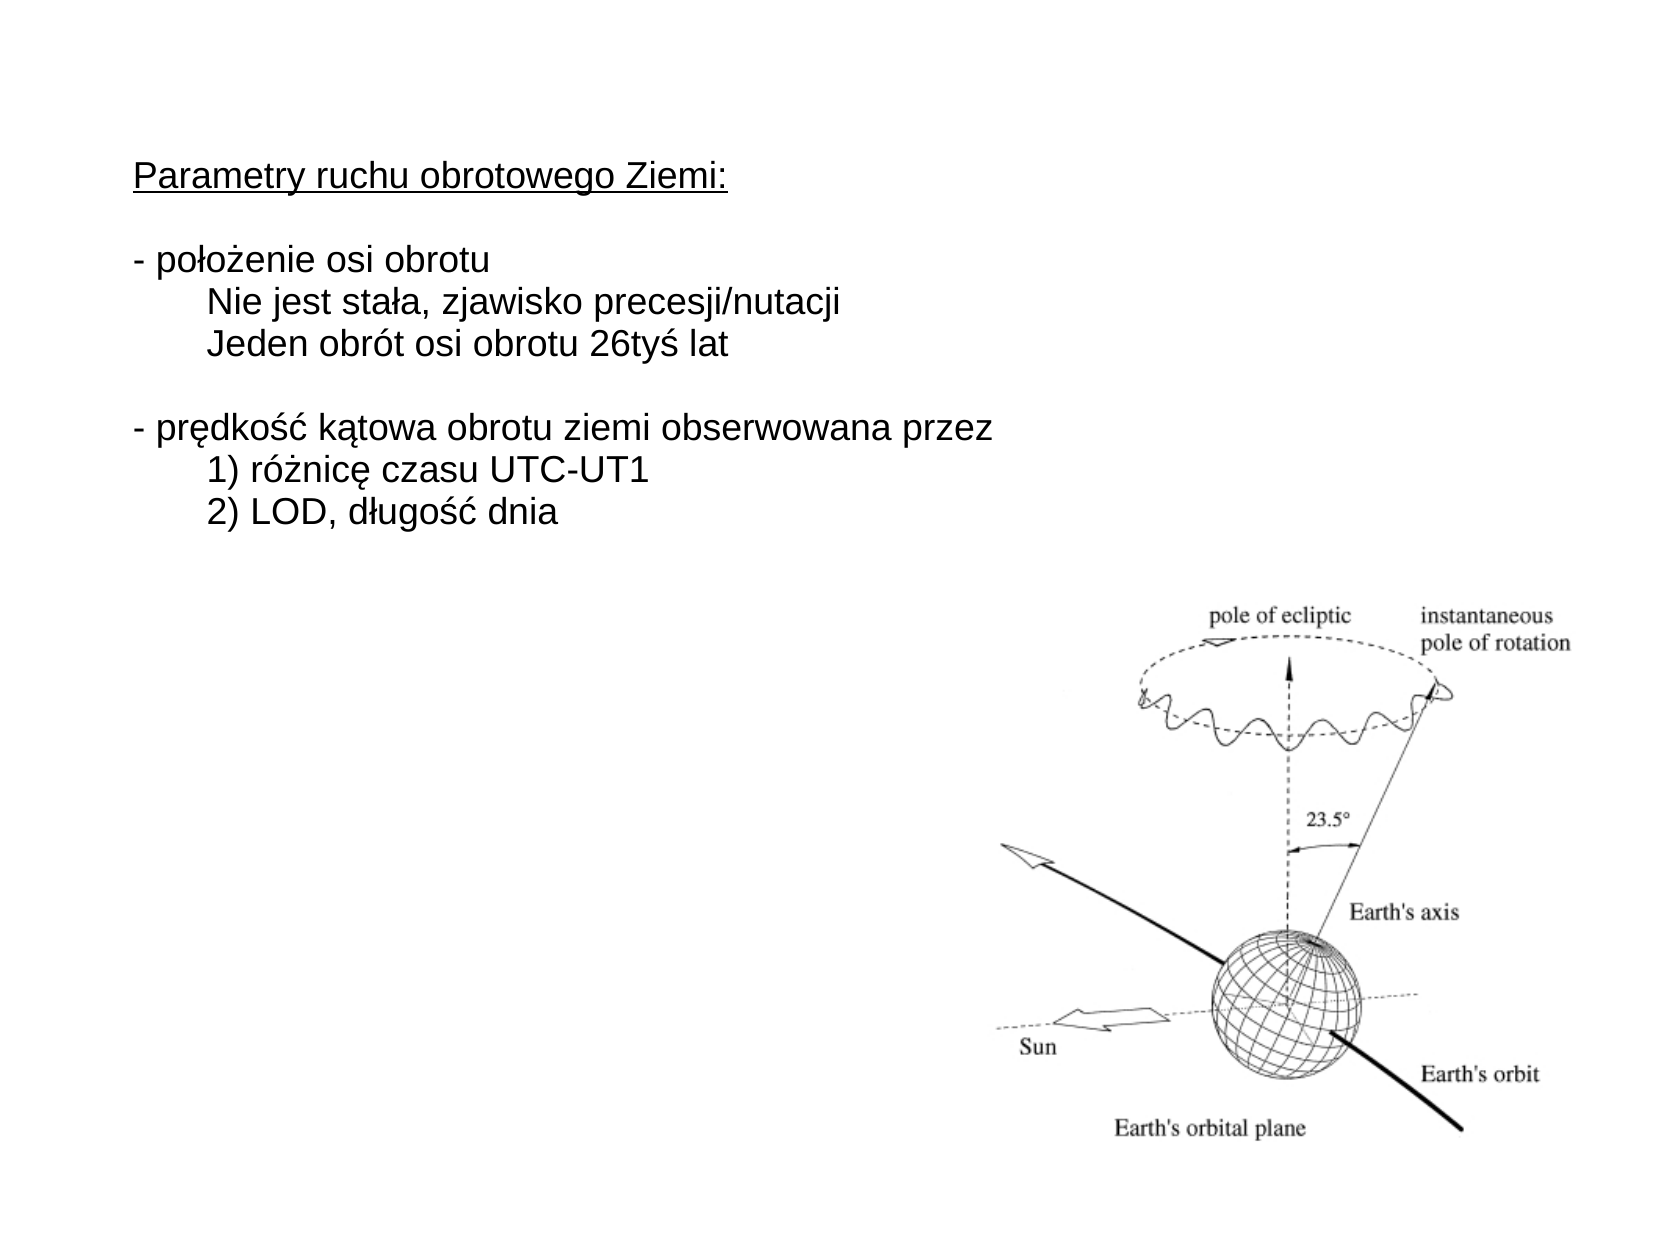

Parametry ruchu obrotowego Ziemi:
- położenie osi obrotu
	Nie jest stała, zjawisko precesji/nutacji
	Jeden obrót osi obrotu 26tyś lat
- prędkość kątowa obrotu ziemi obserwowana przez
	1) różnicę czasu UTC-UT1
	2) LOD, długość dnia